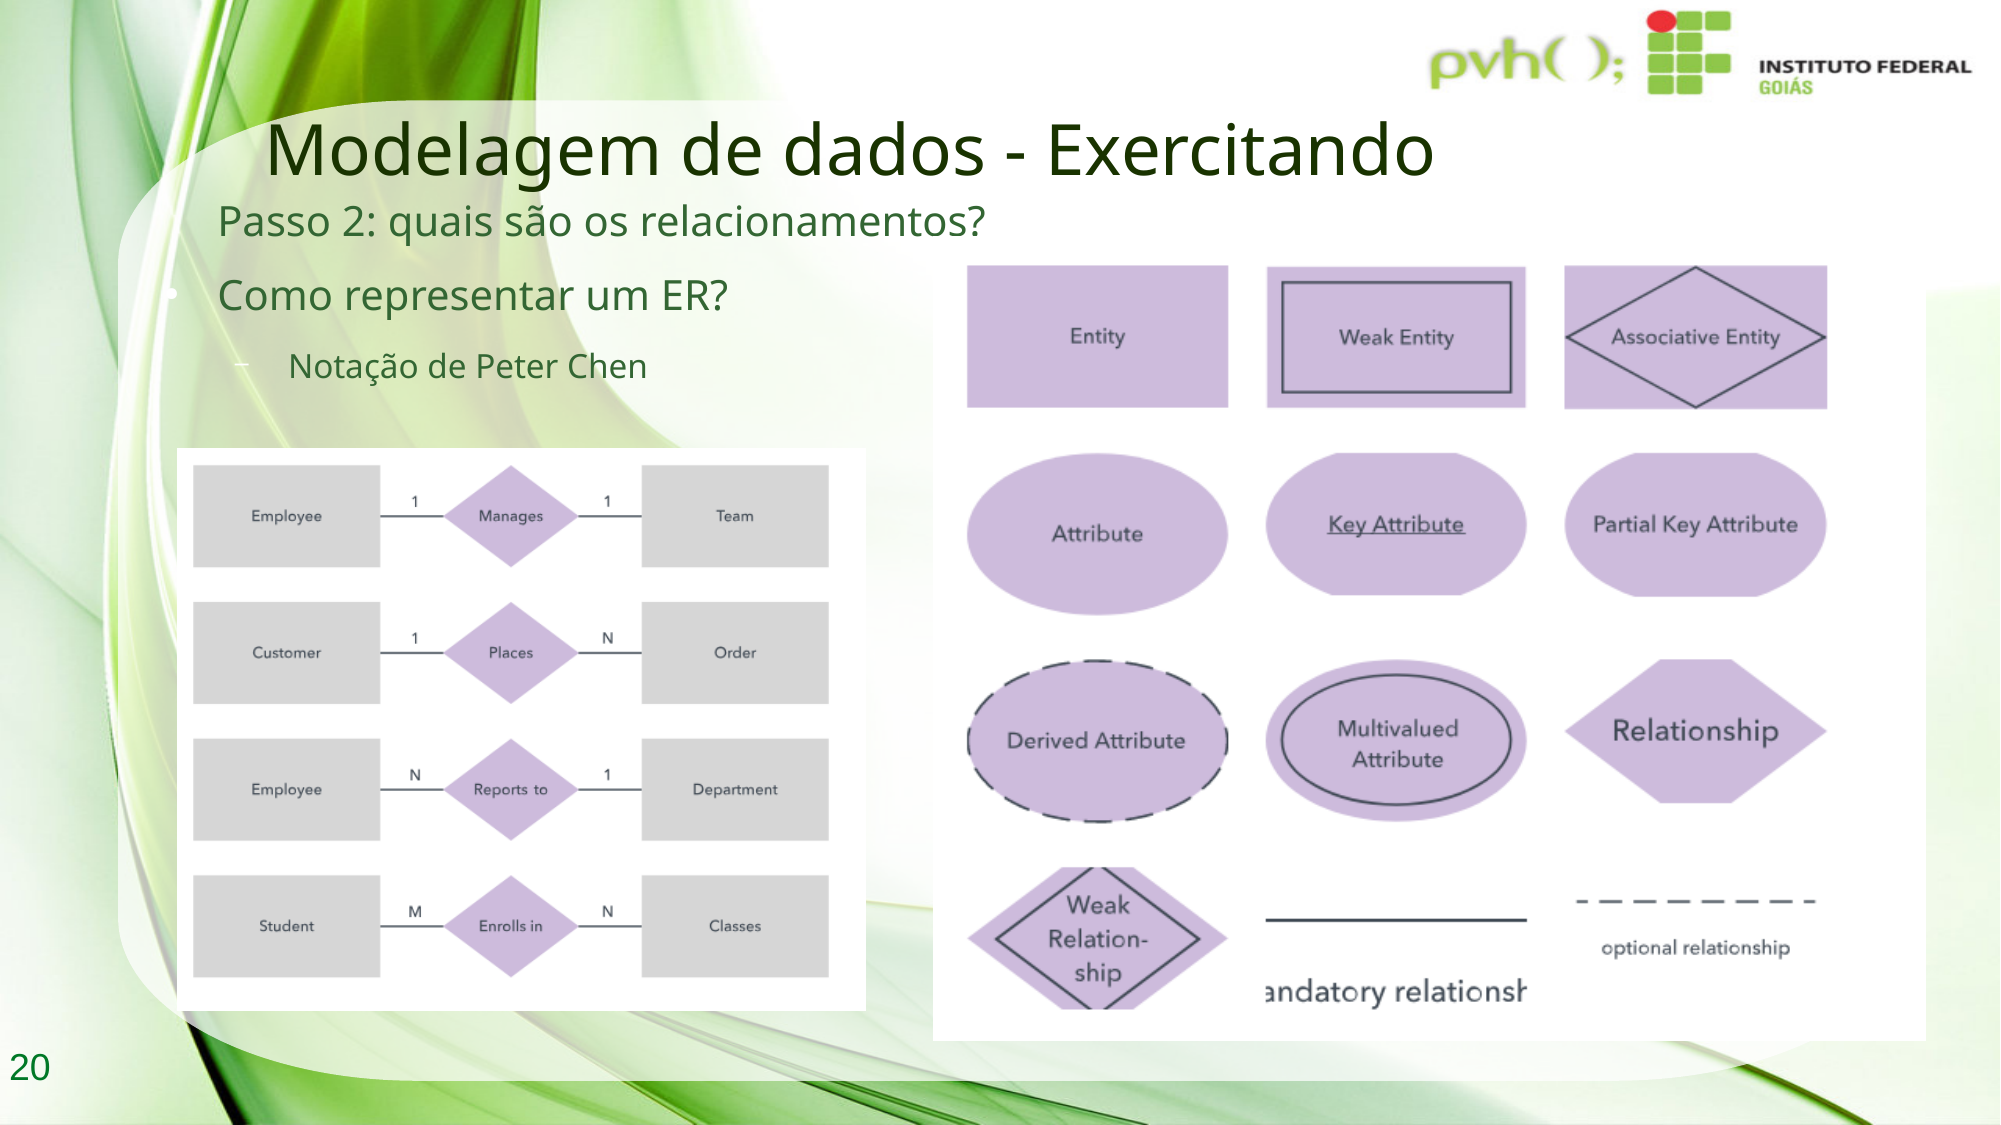

# Modelagem de dados - Exercitando
Passo 2: quais são os relacionamentos?
Como representar um ER?
Notação de Peter Chen
20